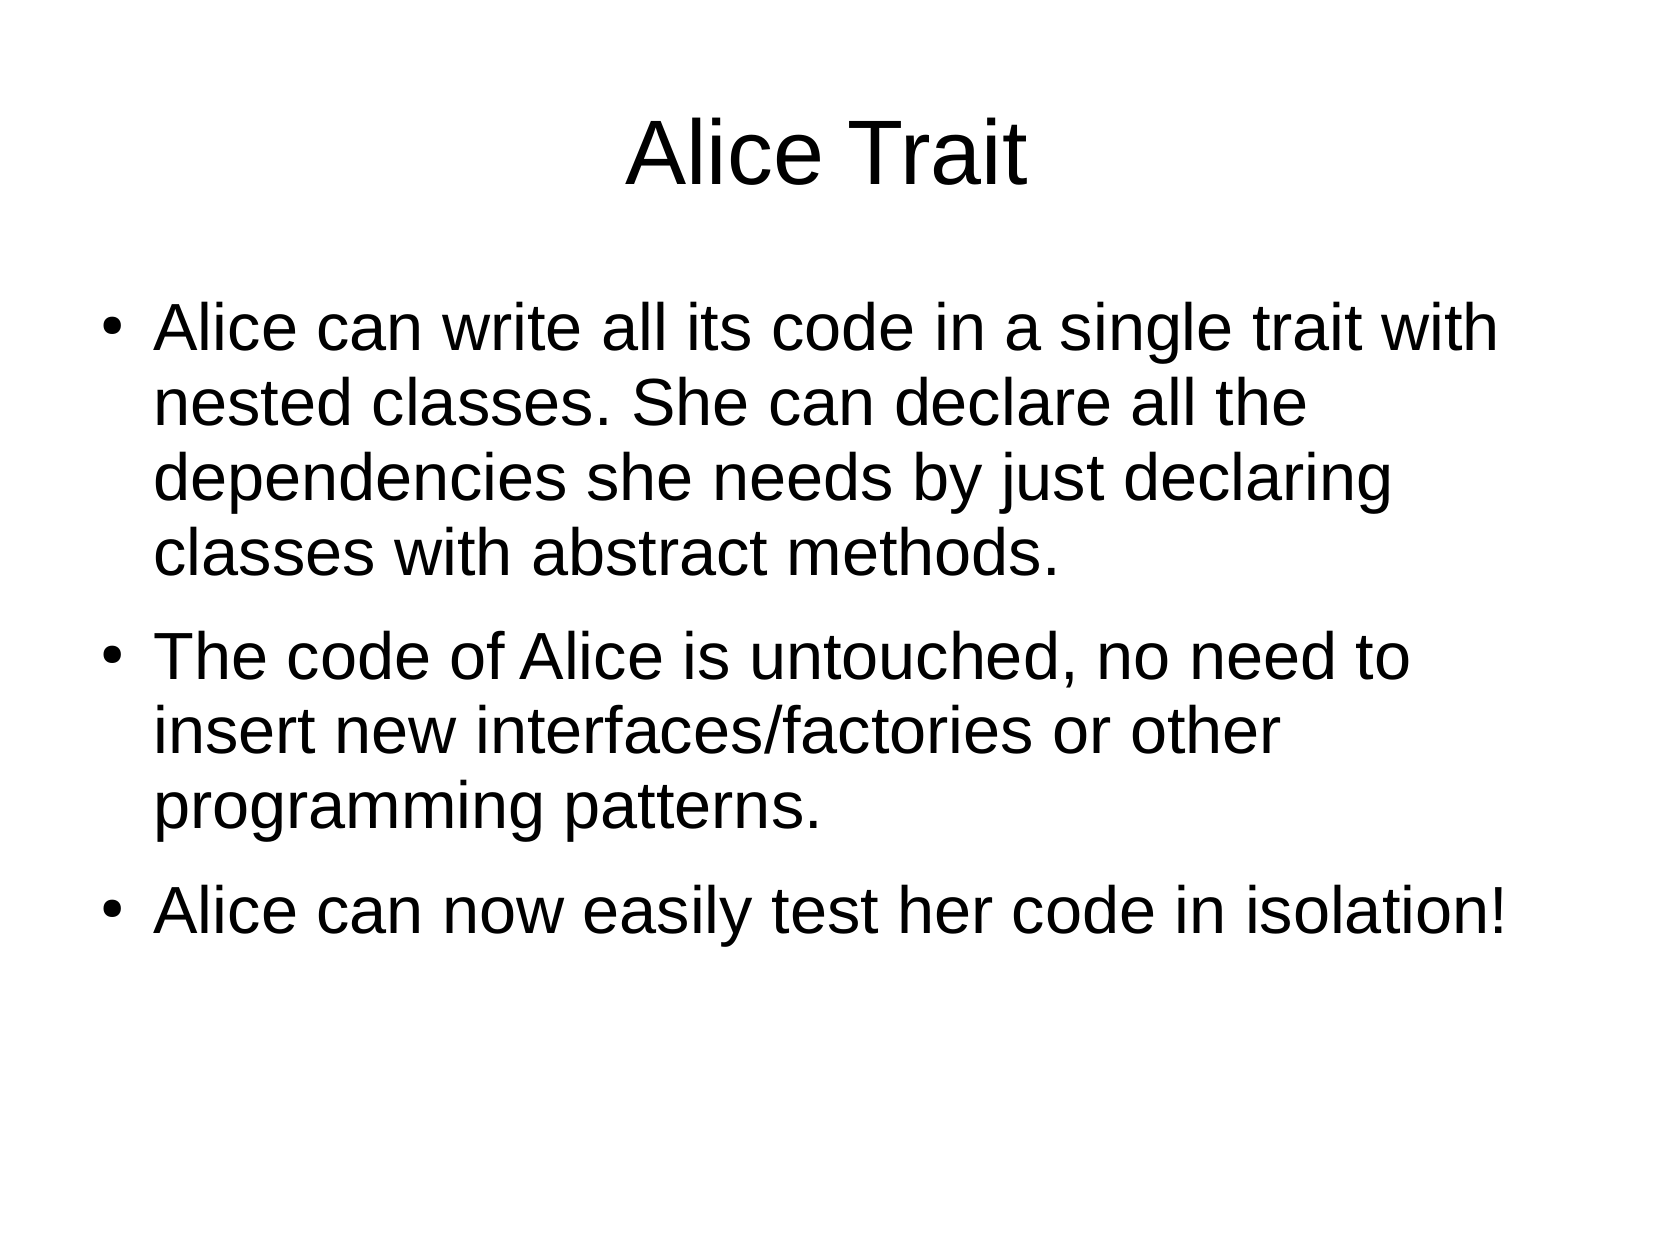

# Alice Trait
Alice can write all its code in a single trait with nested classes. She can declare all the dependencies she needs by just declaring classes with abstract methods.
The code of Alice is untouched, no need to insert new interfaces/factories or other programming patterns.
Alice can now easily test her code in isolation!